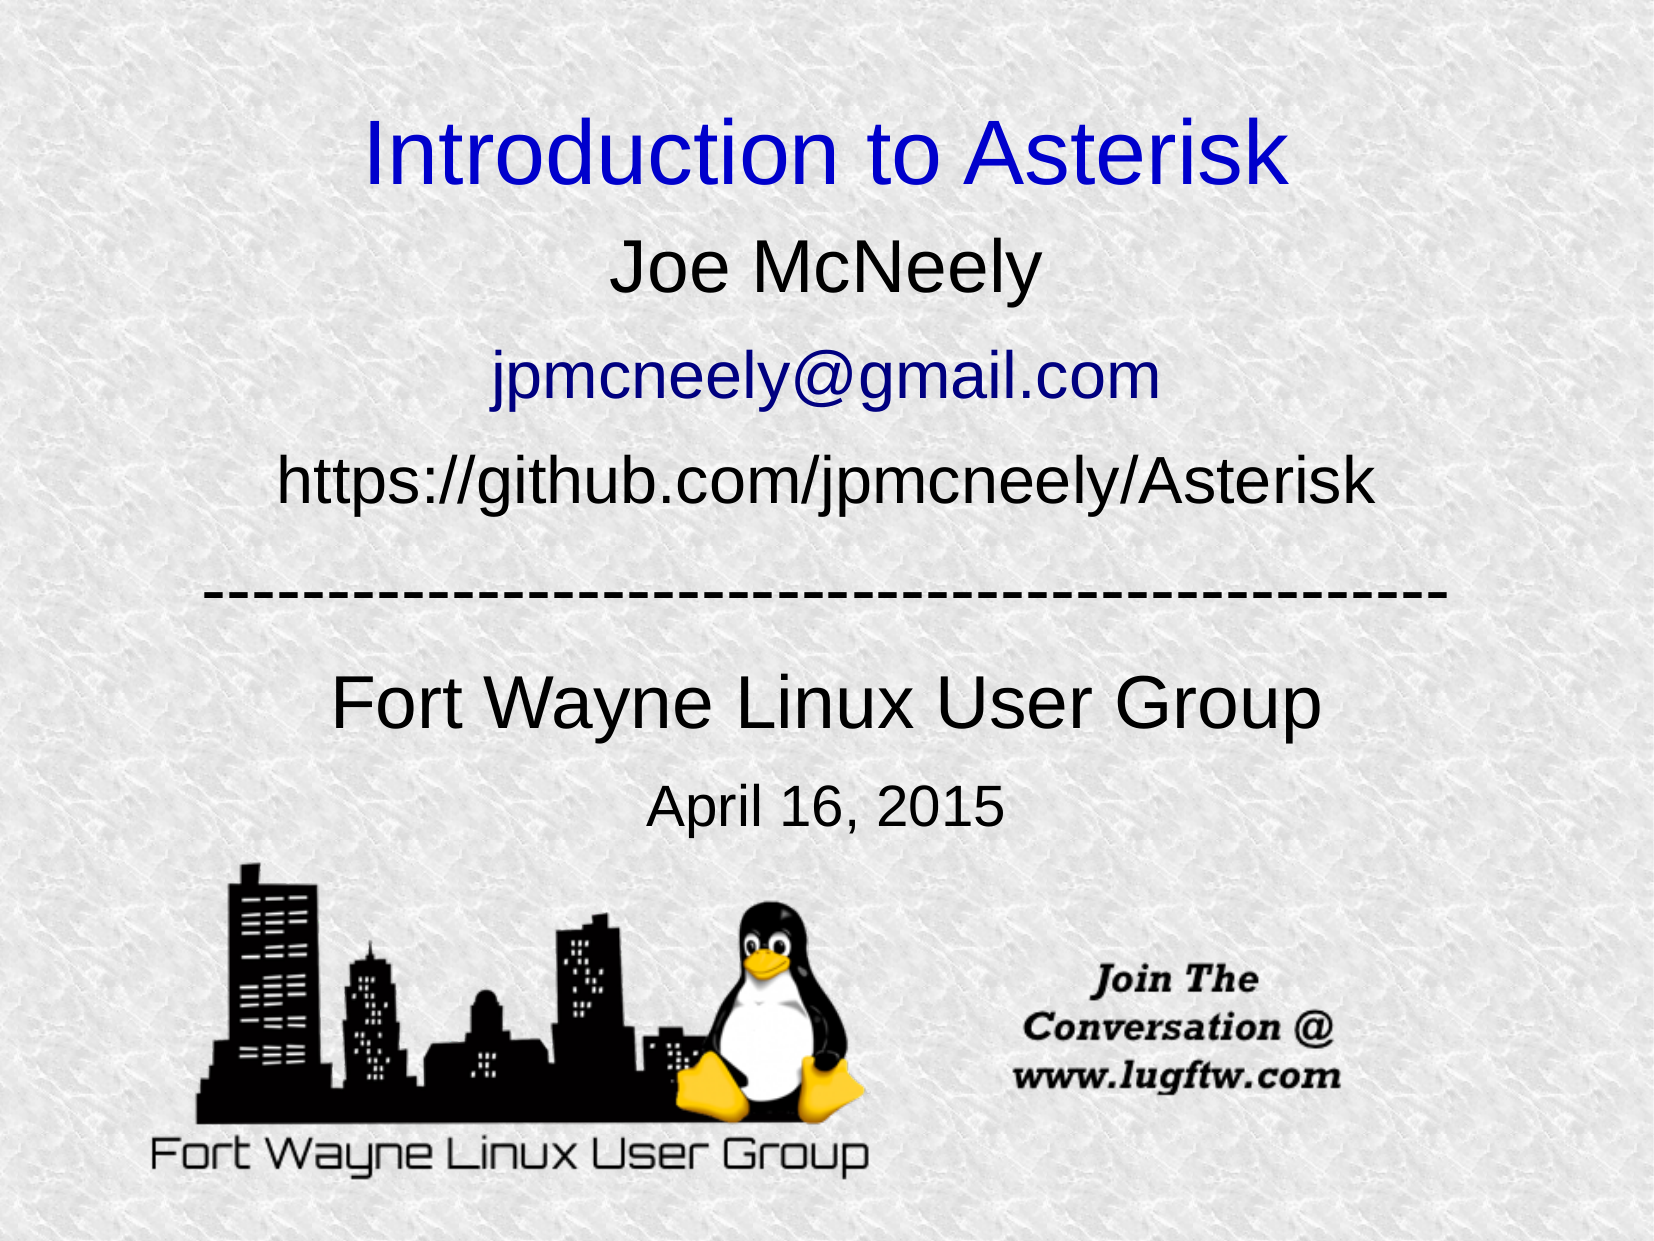

# Introduction to Asterisk
Joe McNeely
jpmcneely@gmail.com
https://github.com/jpmcneely/Asterisk
--------------------------------------------------
Fort Wayne Linux User Group
April 16, 2015